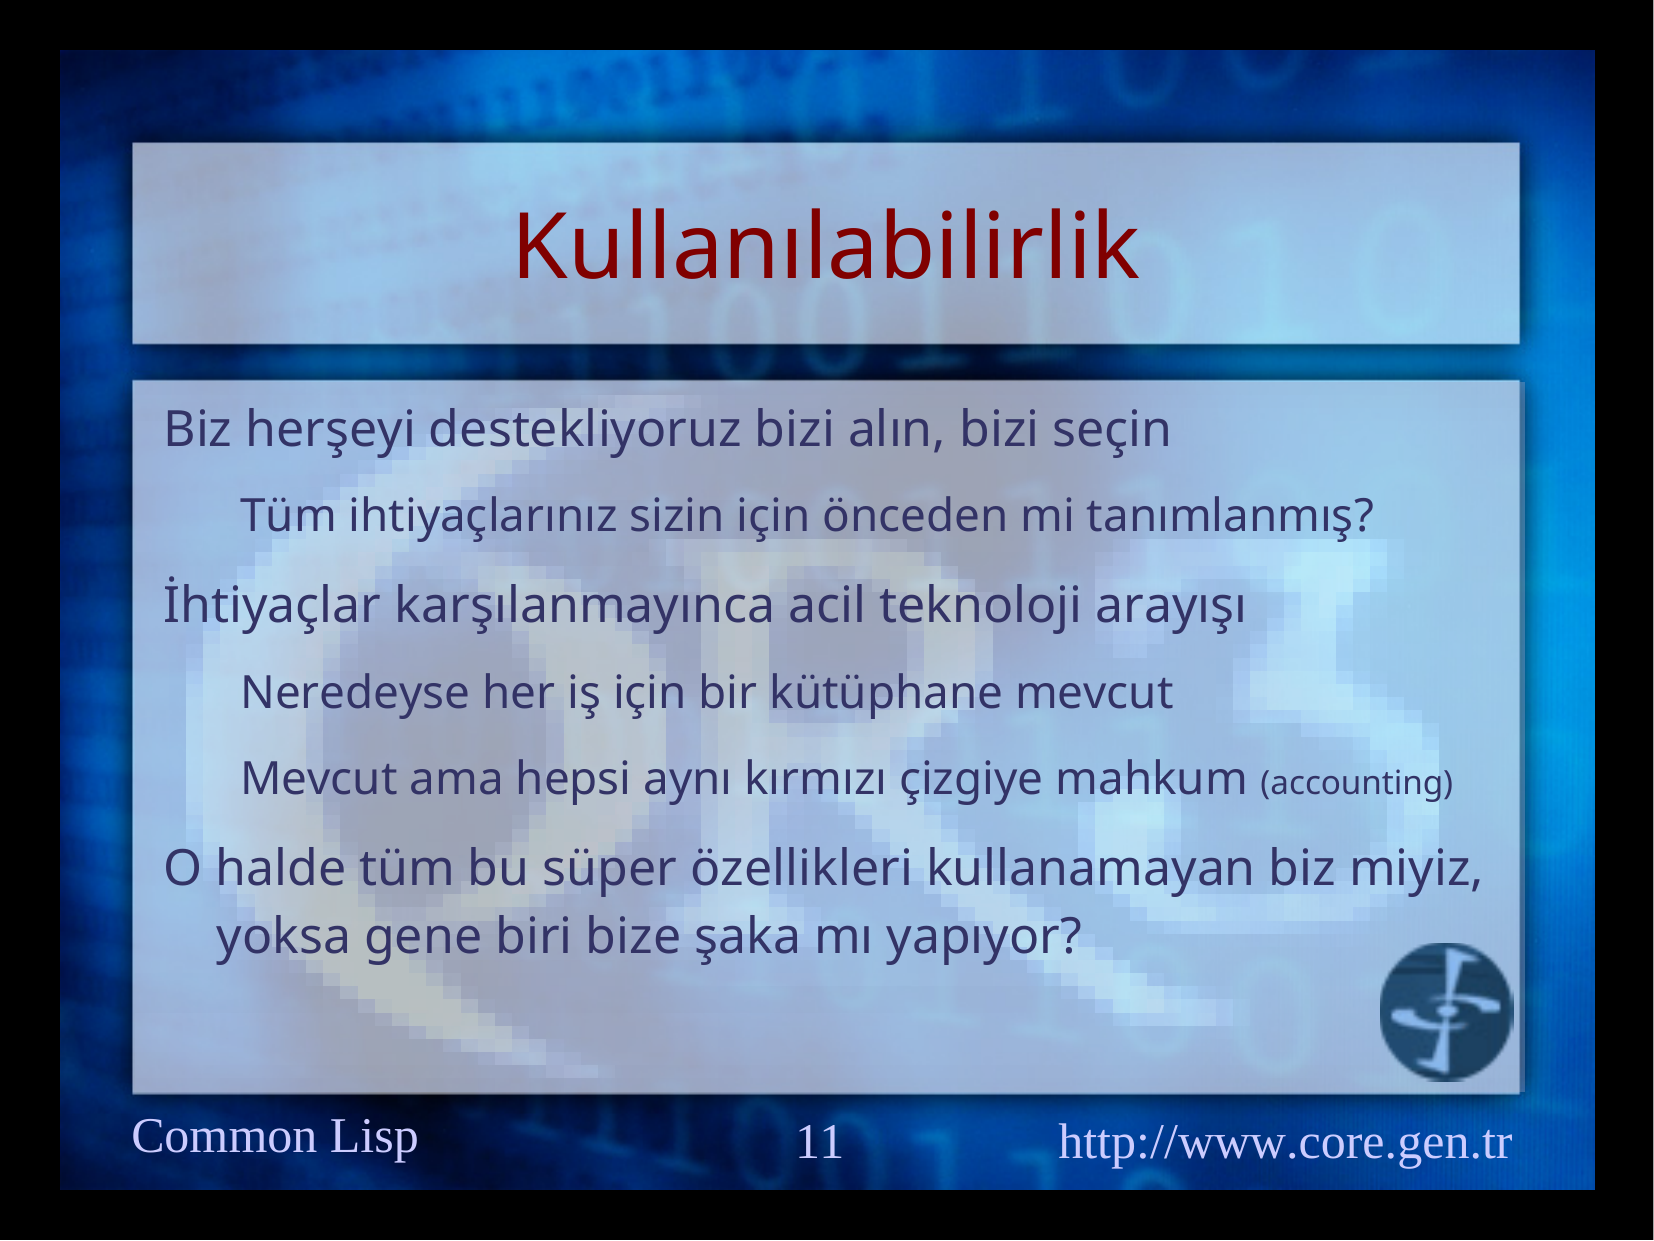

# Kullanılabilirlik
Biz herşeyi destekliyoruz bizi alın, bizi seçin
Tüm ihtiyaçlarınız sizin için önceden mi tanımlanmış?
İhtiyaçlar karşılanmayınca acil teknoloji arayışı
Neredeyse her iş için bir kütüphane mevcut
Mevcut ama hepsi aynı kırmızı çizgiye mahkum (accounting)
O halde tüm bu süper özellikleri kullanamayan biz miyiz, yoksa gene biri bize şaka mı yapıyor?